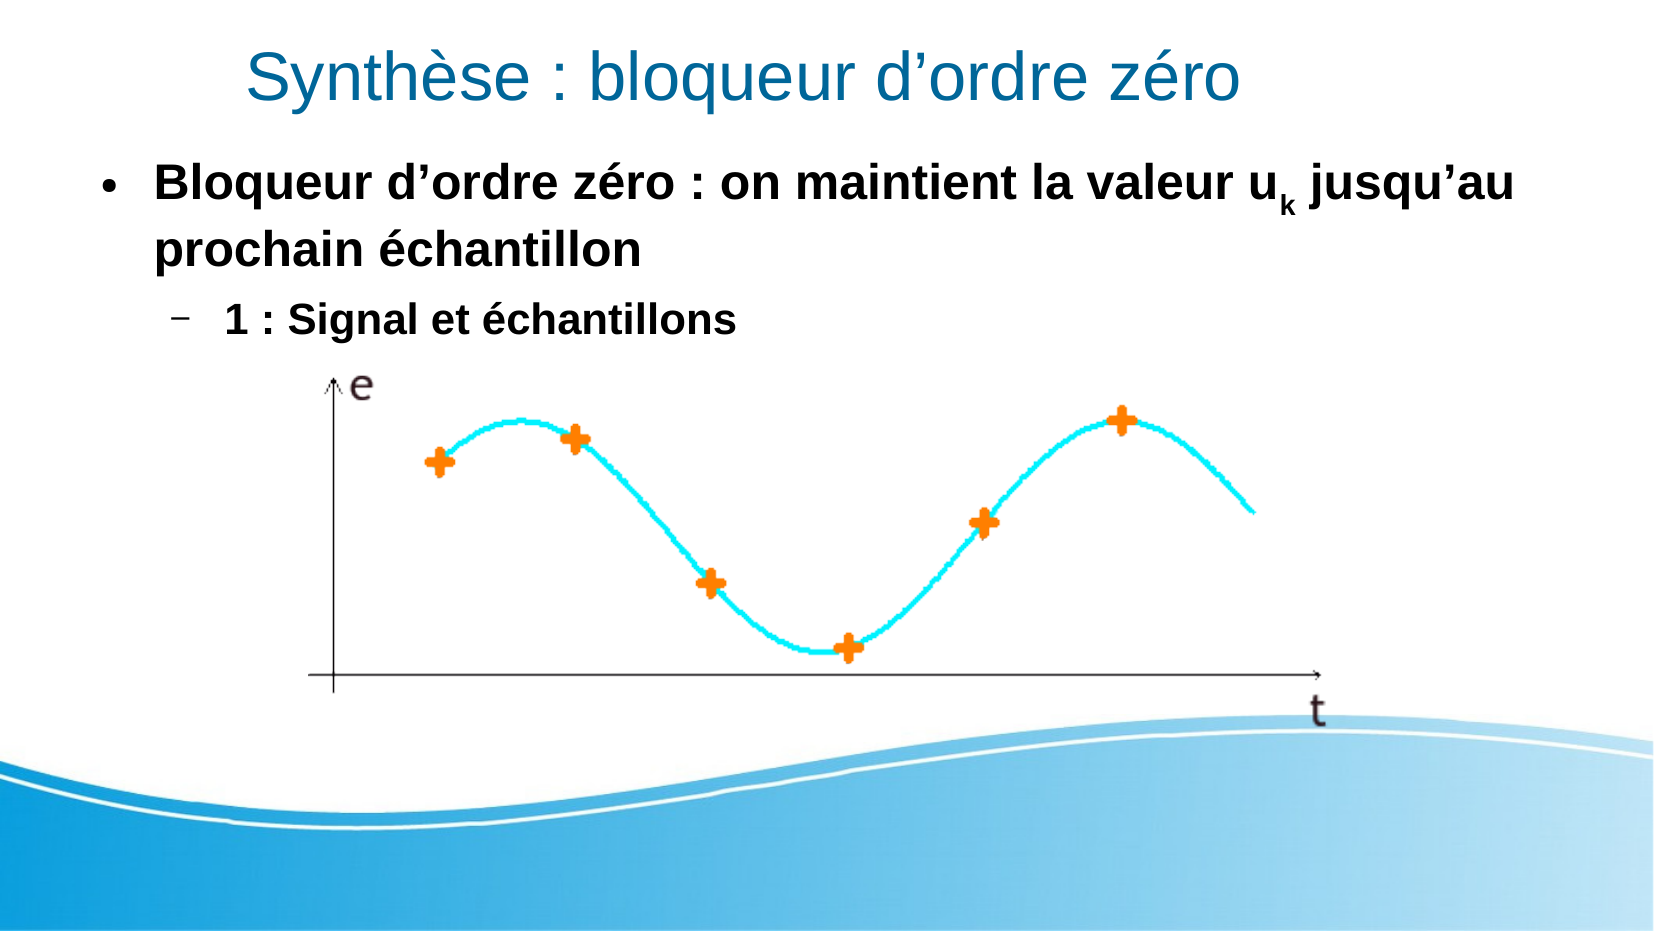

# Synthèse : bloqueur d’ordre zéro
Bloqueur d’ordre zéro : on maintient la valeur uk jusqu’au prochain échantillon
1 : Signal et échantillons